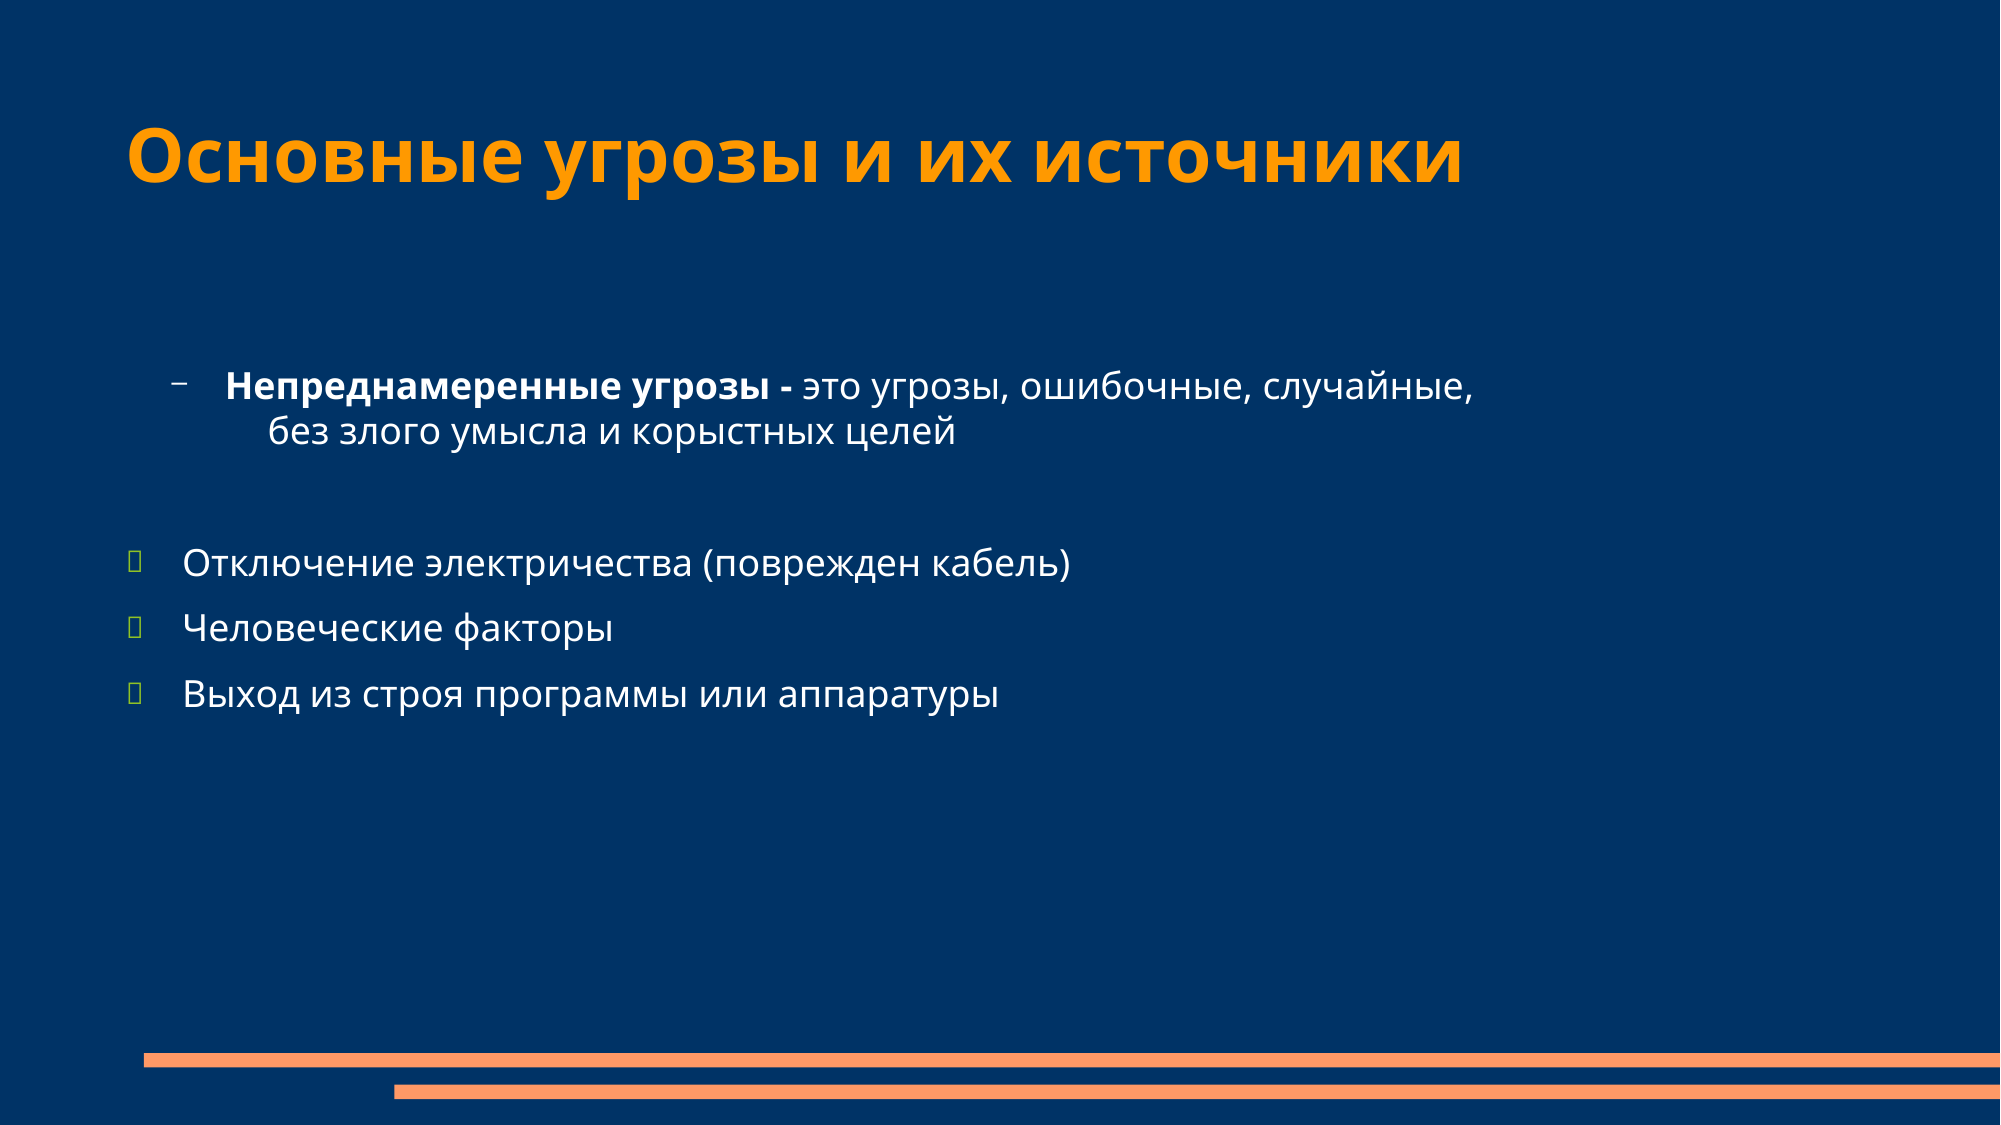

# Основные угрозы и их источники
Непреднамеренные угрозы - это угрозы, ошибочные, случайные, без злого умысла и корыстных целей
Отключение электричества (поврежден кабель)
Человеческие факторы
Выход из строя программы или аппаратуры